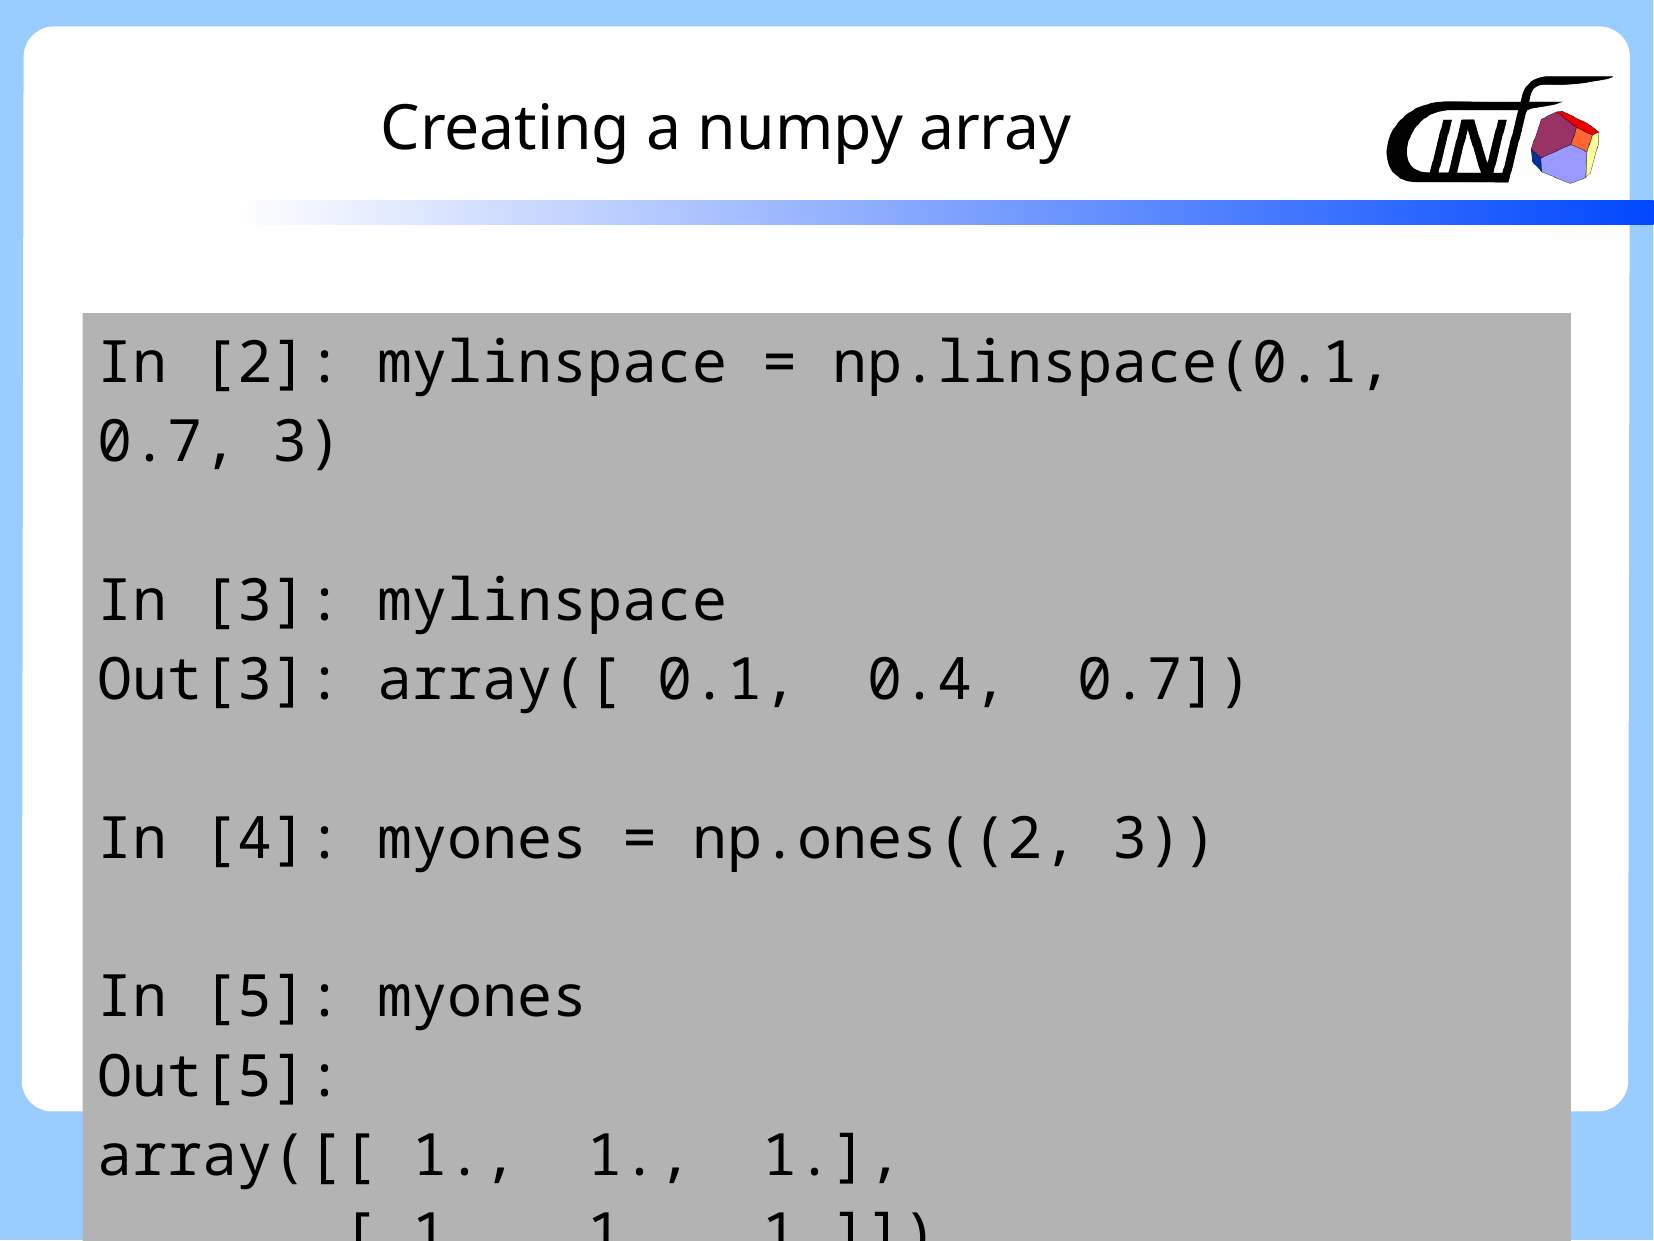

# Creating a numpy array
In [2]: mylinspace = np.linspace(0.1, 0.7, 3)
In [3]: mylinspace
Out[3]: array([ 0.1, 0.4, 0.7])
In [4]: myones = np.ones((2, 3))
In [5]: myones
Out[5]:
array([[ 1., 1., 1.],
 [ 1., 1., 1.]])